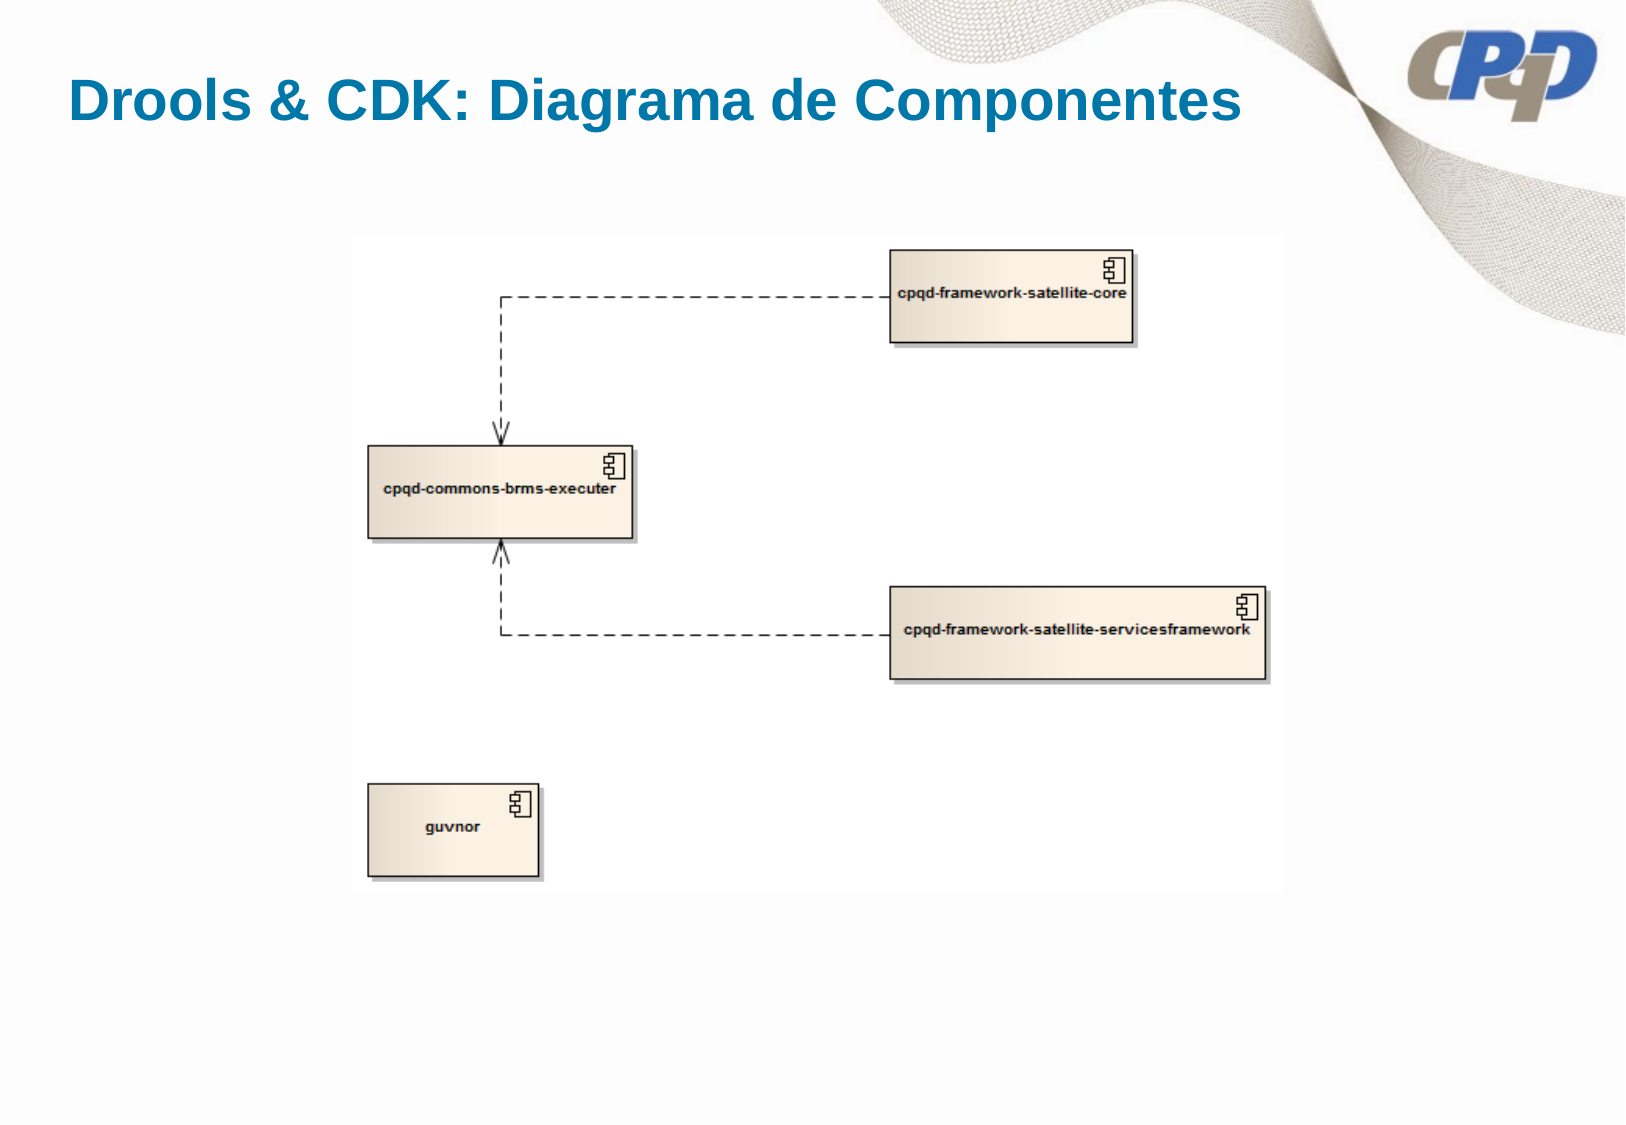

# Drools & CDK: Diagrama de Componentes